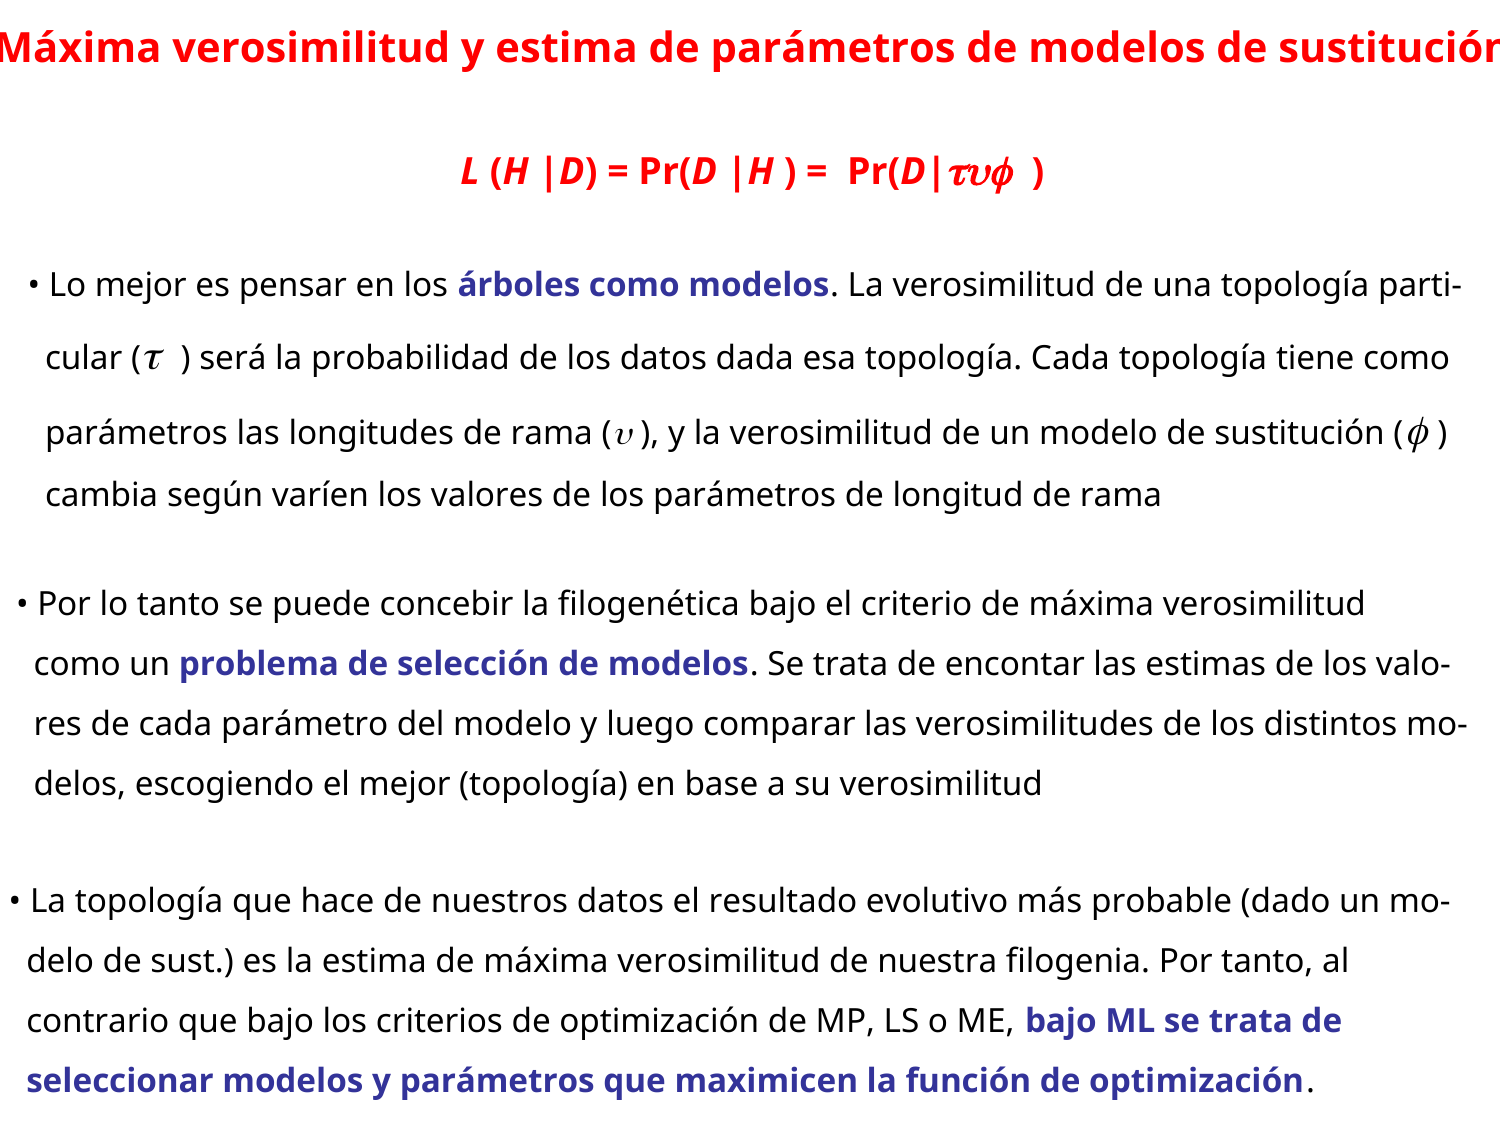

Máxima verosimilitud y estima de parámetros de modelos de sustitución
L (H |D) = Pr(D |H ) = Pr(D|)
 Lo mejor es pensar en los árboles como modelos. La verosimilitud de una topología parti-
 cular () será la probabilidad de los datos dada esa topología. Cada topología tiene como
 parámetros las longitudes de rama ( ), y la verosimilitud de un modelo de sustitución ( )
 cambia según varíen los valores de los parámetros de longitud de rama
 Por lo tanto se puede concebir la filogenética bajo el criterio de máxima verosimilitud
 como un problema de selección de modelos. Se trata de encontar las estimas de los valo-
 res de cada parámetro del modelo y luego comparar las verosimilitudes de los distintos mo-
 delos, escogiendo el mejor (topología) en base a su verosimilitud
 La topología que hace de nuestros datos el resultado evolutivo más probable (dado un mo-
 delo de sust.) es la estima de máxima verosimilitud de nuestra filogenia. Por tanto, al
 contrario que bajo los criterios de optimización de MP, LS o ME, bajo ML se trata de
 seleccionar modelos y parámetros que maximicen la función de optimización.